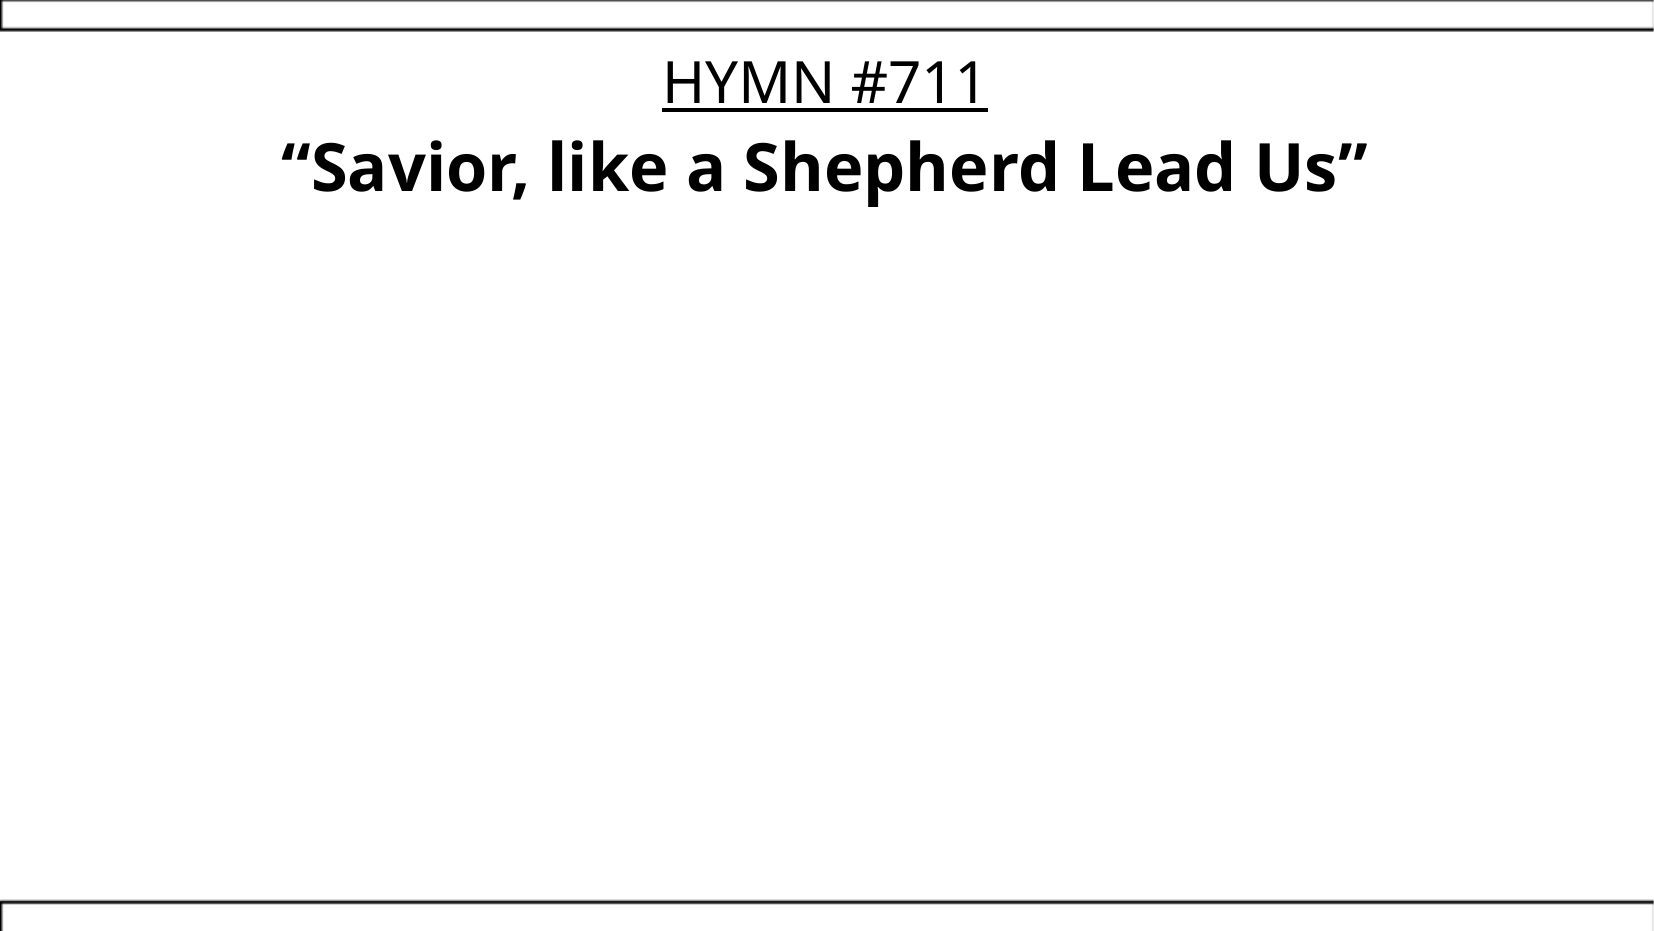

HYMN #711
“Savior, like a Shepherd Lead Us”